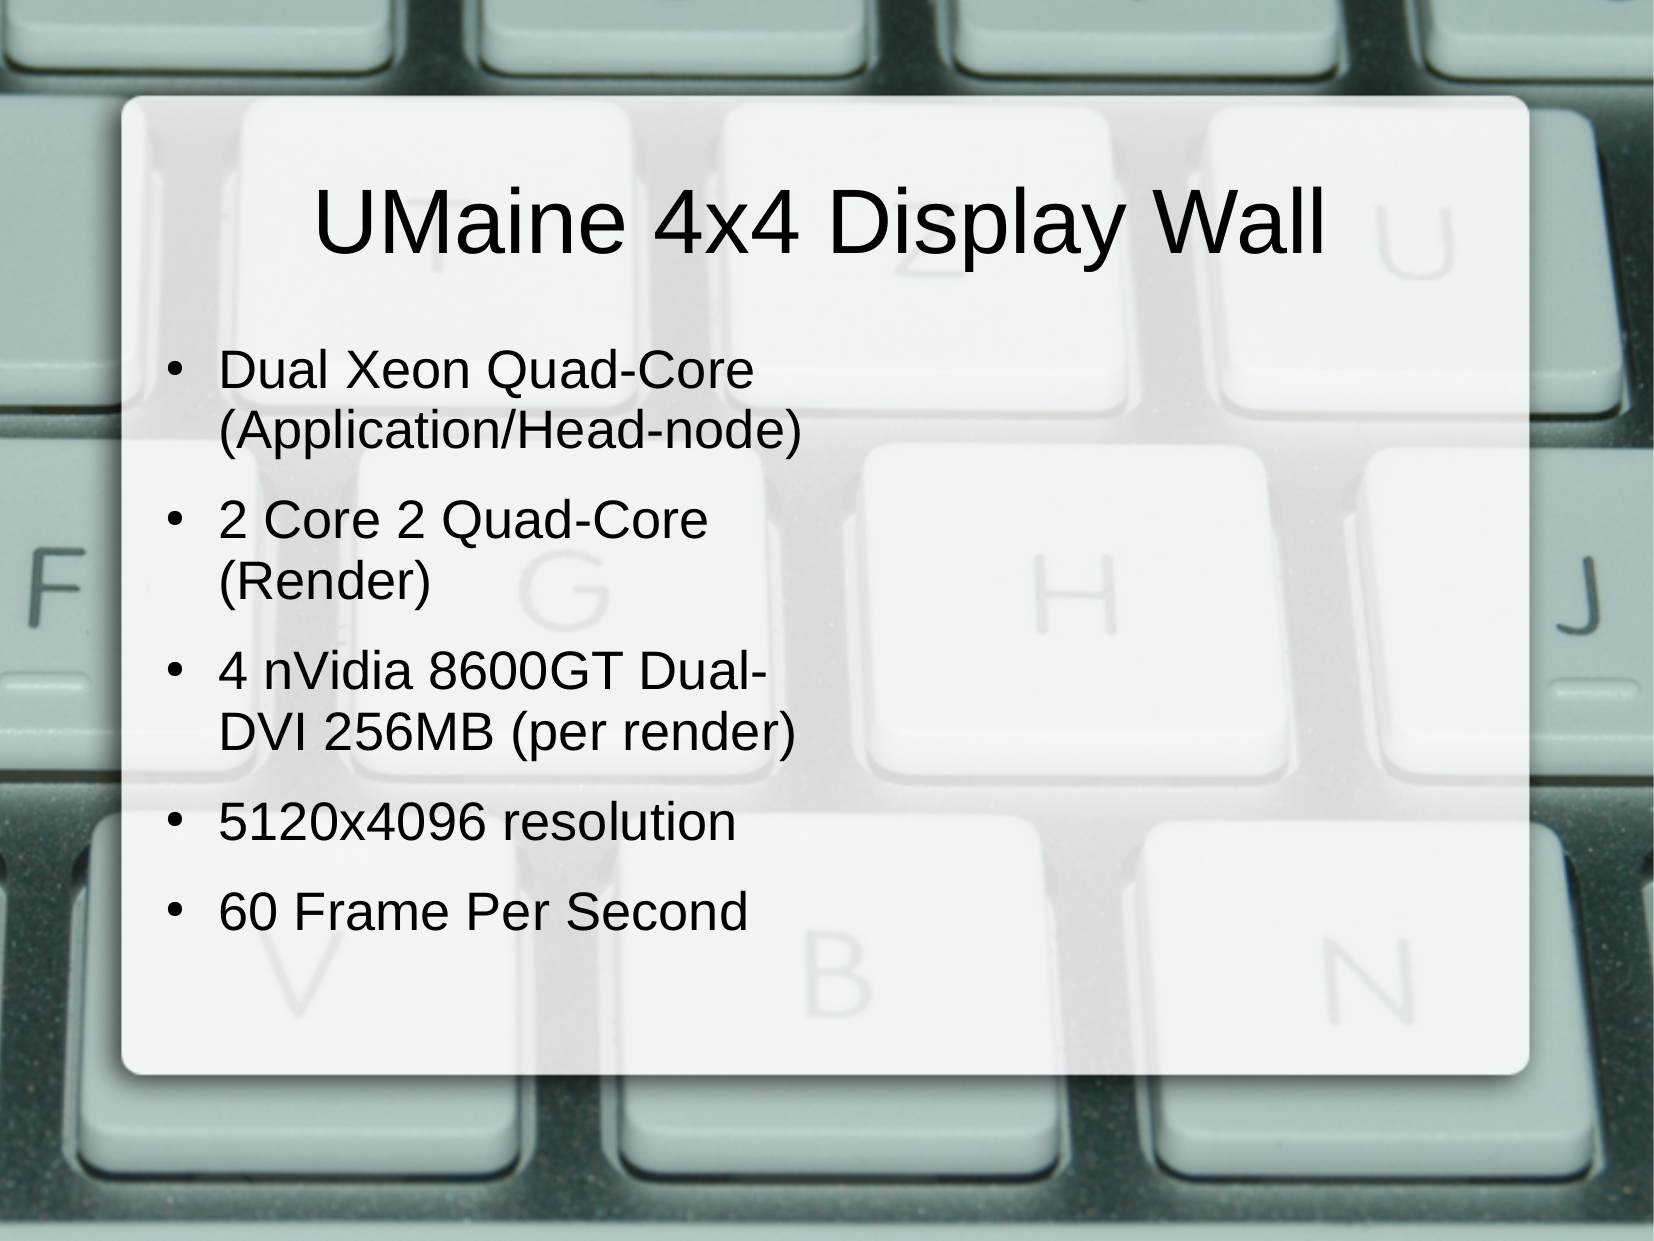

# UMaine 4x4 Display Wall
Dual Xeon Quad-Core (Application/Head-node)
2 Core 2 Quad-Core (Render)
4 nVidia 8600GT Dual-DVI 256MB (per render)
5120x4096 resolution
60 Frame Per Second